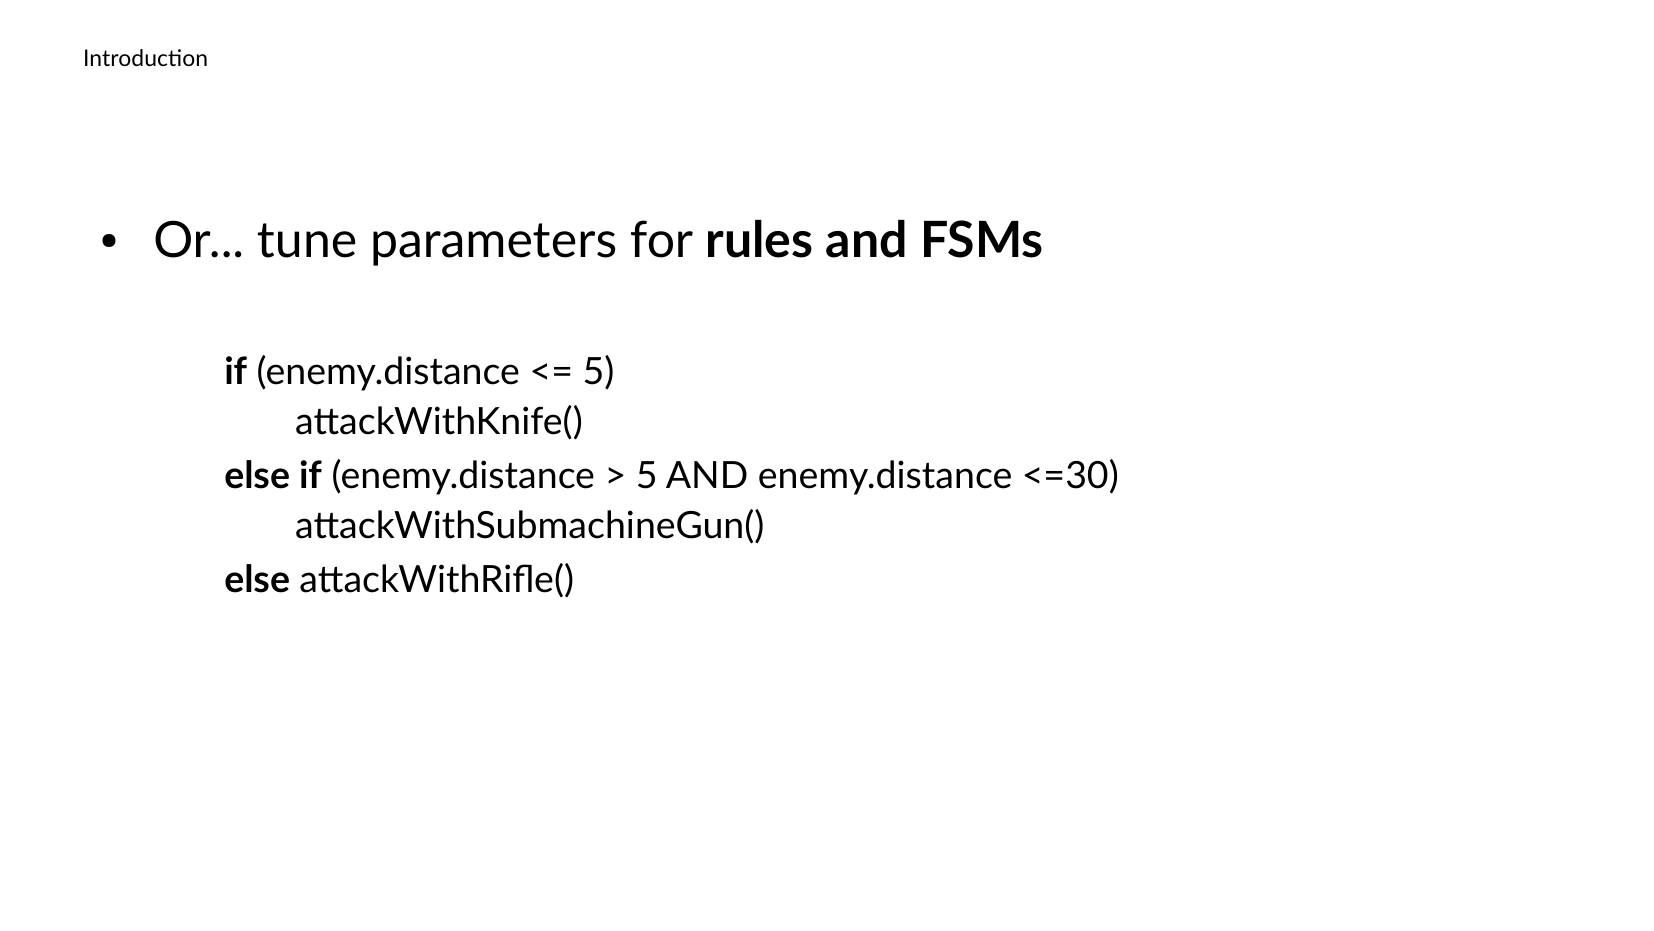

# Introduction
Or... tune parameters for rules and FSMs
if (enemy.distance <= 5)
attackWithKnife()
else if (enemy.distance > 5 AND enemy.distance <=30)
attackWithSubmachineGun()
else attackWithRifle()